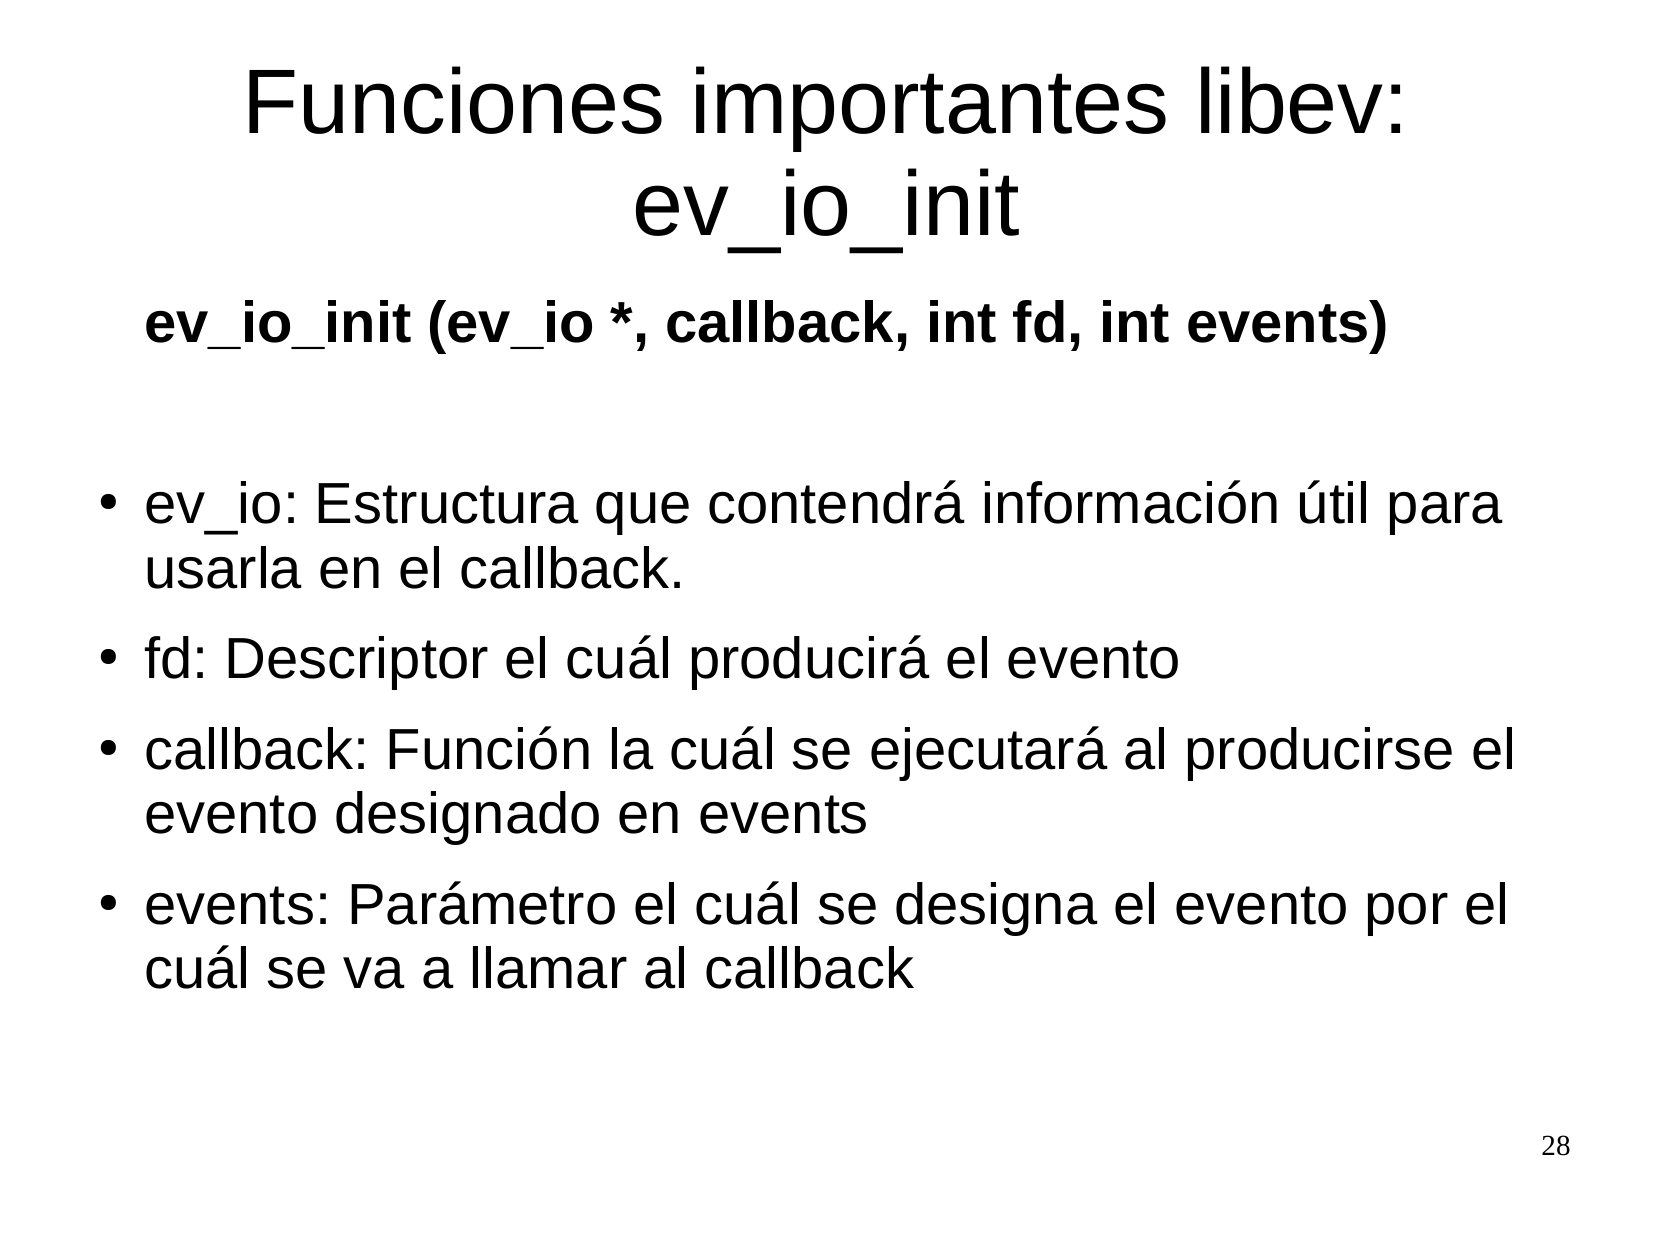

# Funciones importantes libev: ev_io_init
ev_io_init (ev_io *, callback, int fd, int events)
ev_io: Estructura que contendrá información útil para usarla en el callback.
fd: Descriptor el cuál producirá el evento
callback: Función la cuál se ejecutará al producirse el evento designado en events
events: Parámetro el cuál se designa el evento por el cuál se va a llamar al callback
28